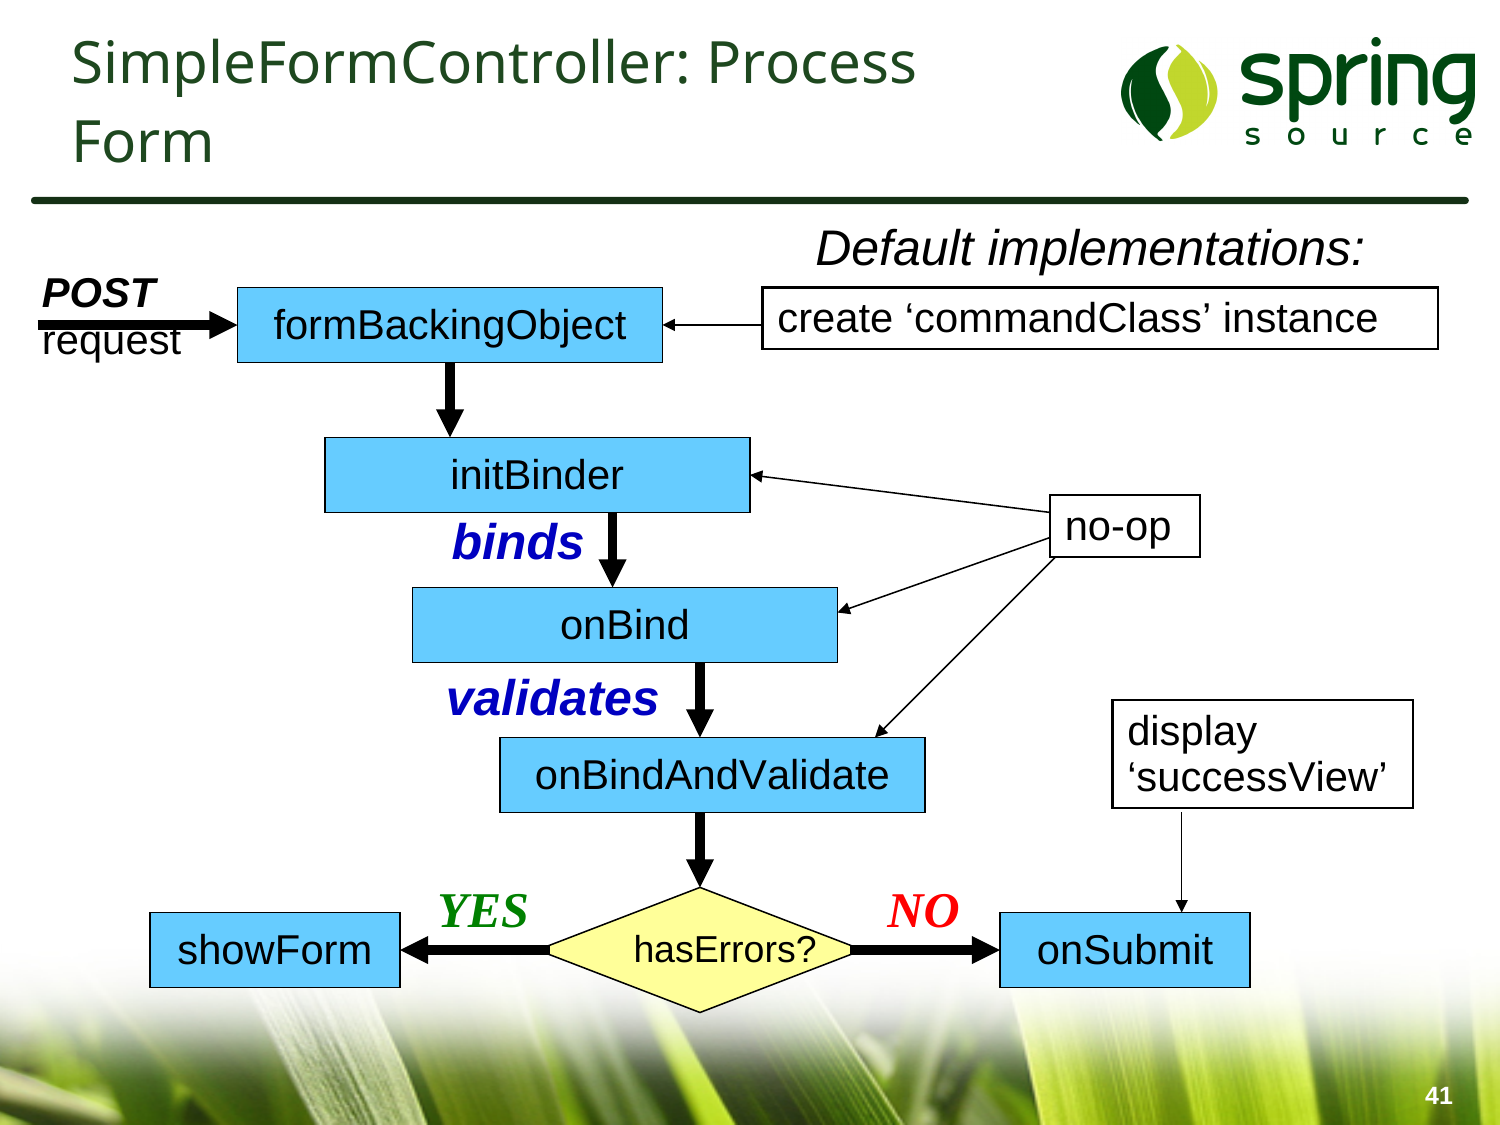

# SimpleFormController: Process Form
Default implementations:
POST
request
formBackingObject
create ‘commandClass’ instance
initBinder
no-op
binds
onBind
validates
display ‘successView’
onBindAndValidate
YES
NO
hasErrors?
showForm
onSubmit